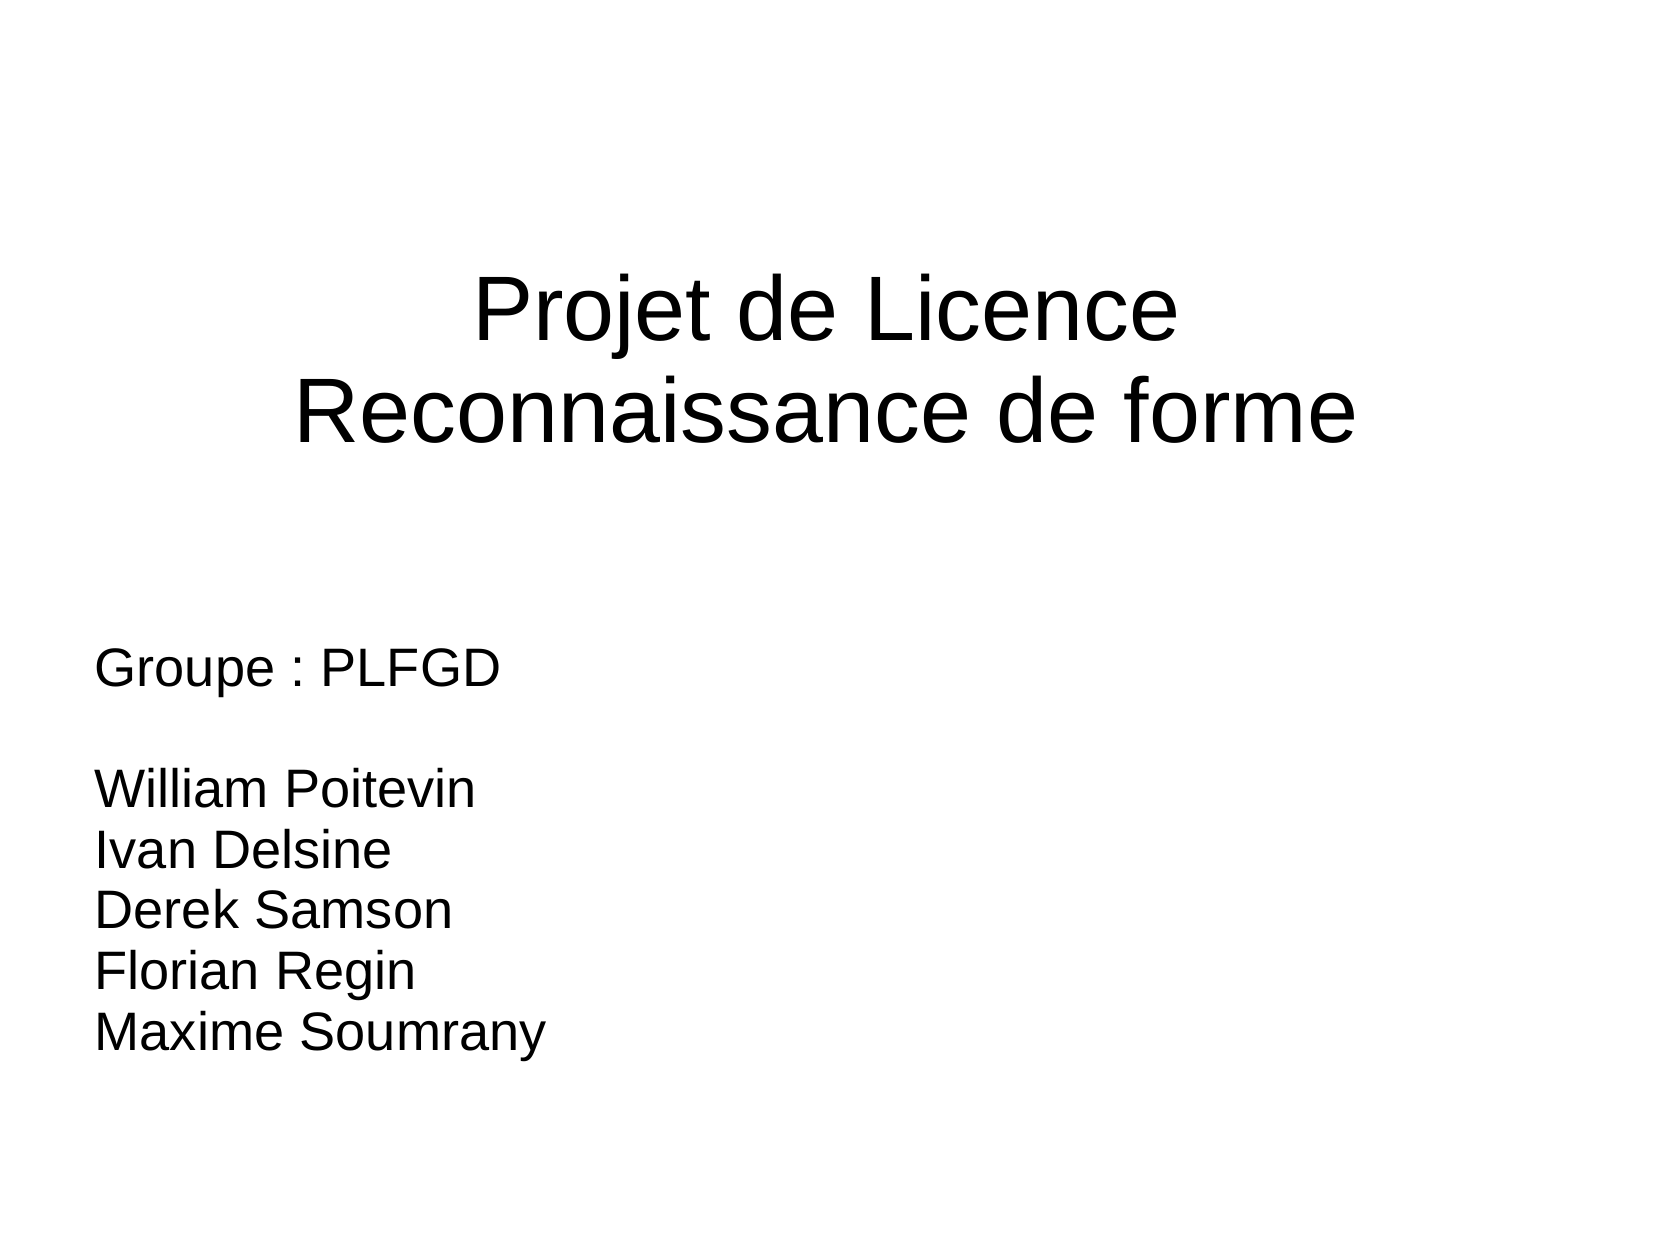

# Projet de Licence Reconnaissance de forme
Groupe : PLFGD
William Poitevin
Ivan Delsine
Derek Samson
Florian Regin
Maxime Soumrany